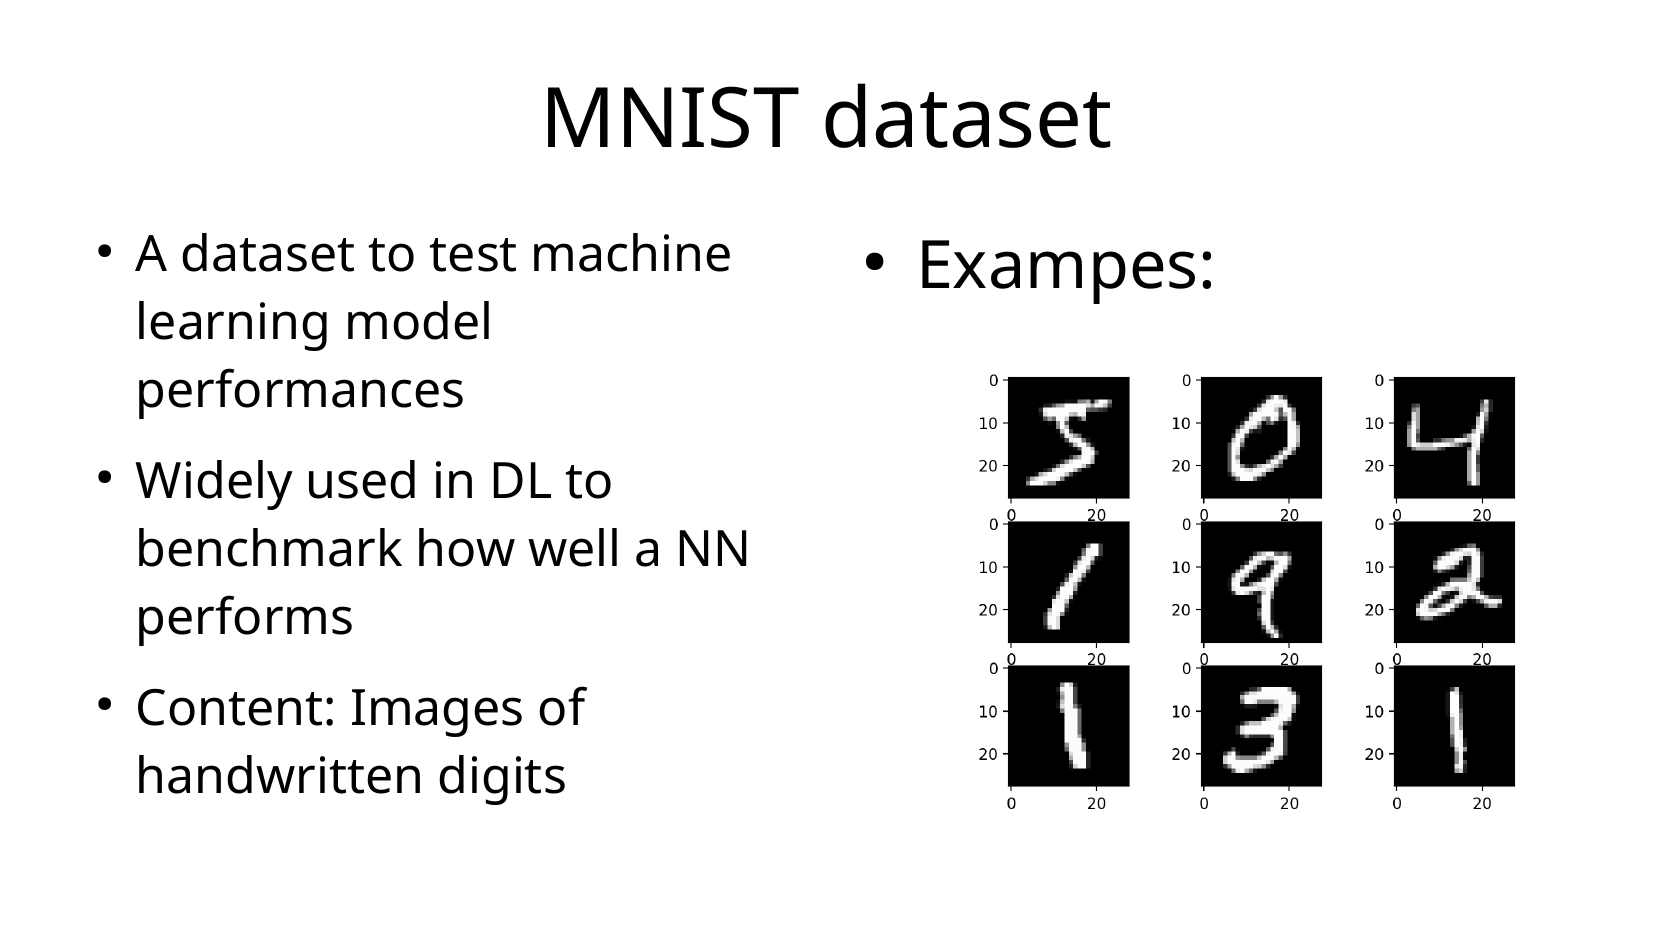

# MNIST dataset
A dataset to test machine learning model performances
Widely used in DL to benchmark how well a NN performs
Content: Images of handwritten digits
Exampes: